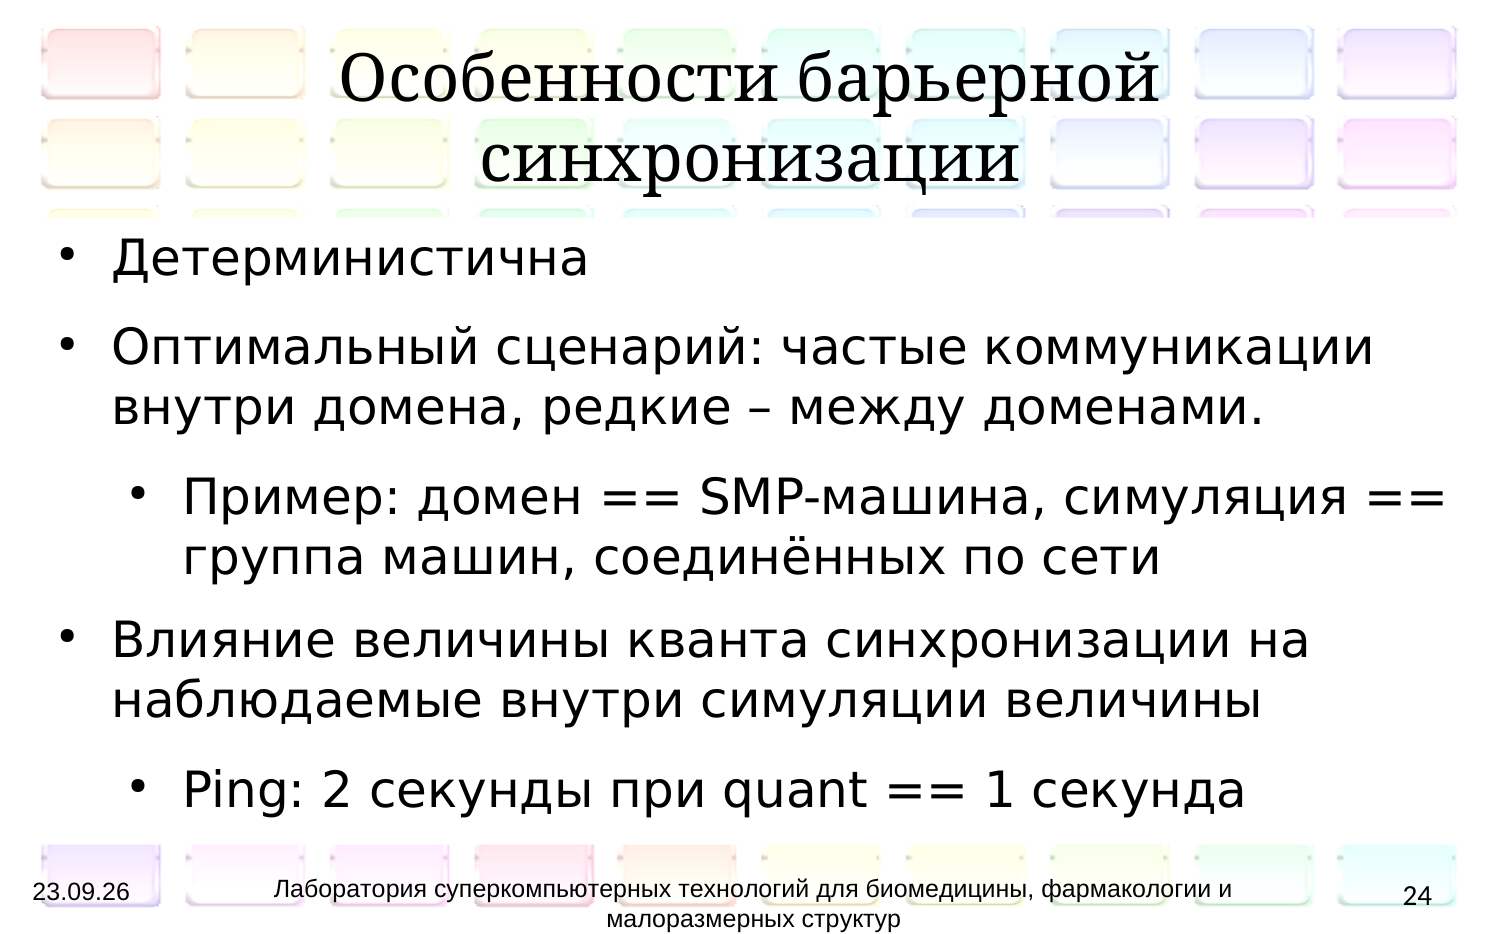

# Особенности барьерной синхронизации
Детерминистична
Оптимальный сценарий: частые коммуникации внутри домена, редкие – между доменами.
Пример: домен == SMP-машина, симуляция == группа машин, соединённых по сети
Влияние величины кванта синхронизации на наблюдаемые внутри симуляции величины
Ping: 2 секунды при quant == 1 секунда
Лаборатория суперкомпьютерных технологий для биомедицины, фармакологии и малоразмерных структур